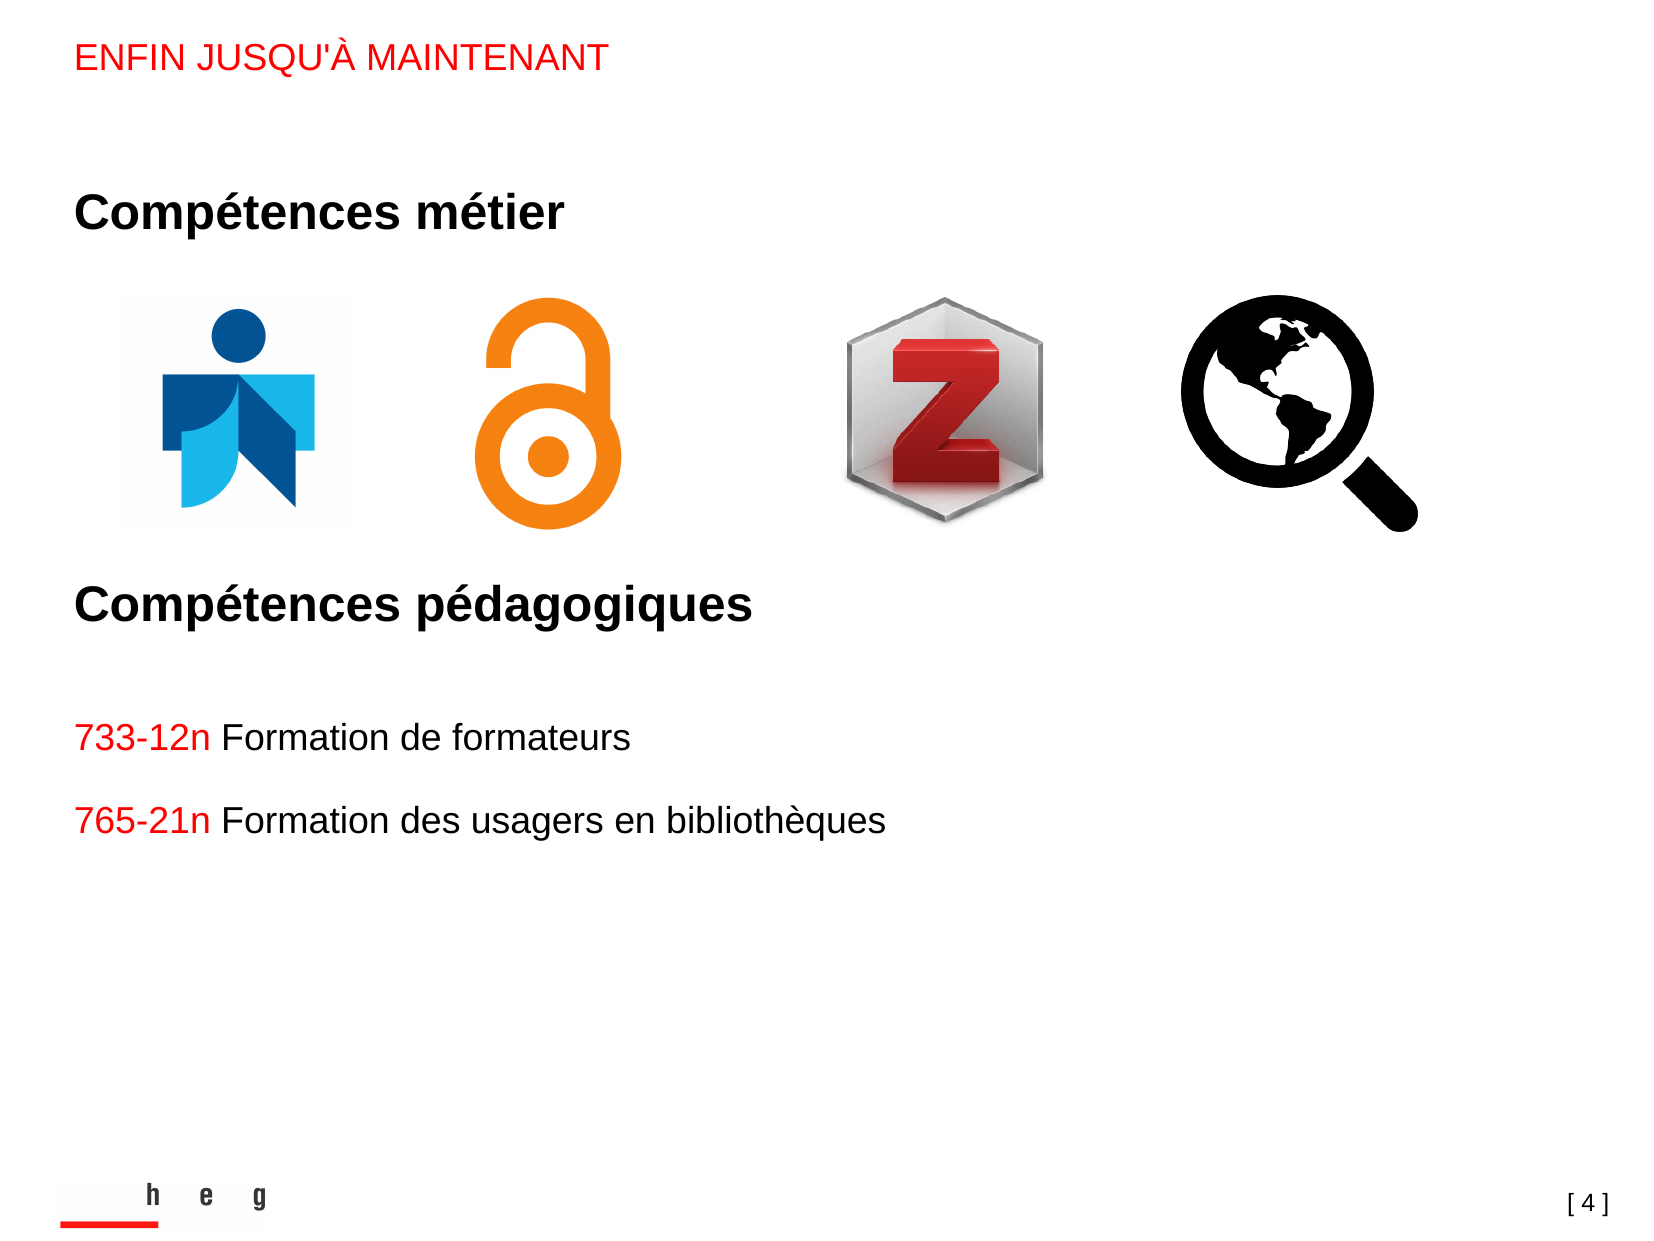

ENFIN JUSQU'À MAINTENANT
Compétences métier
Compétences pédagogiques
733-12n Formation de formateurs
765-21n Formation des usagers en bibliothèques